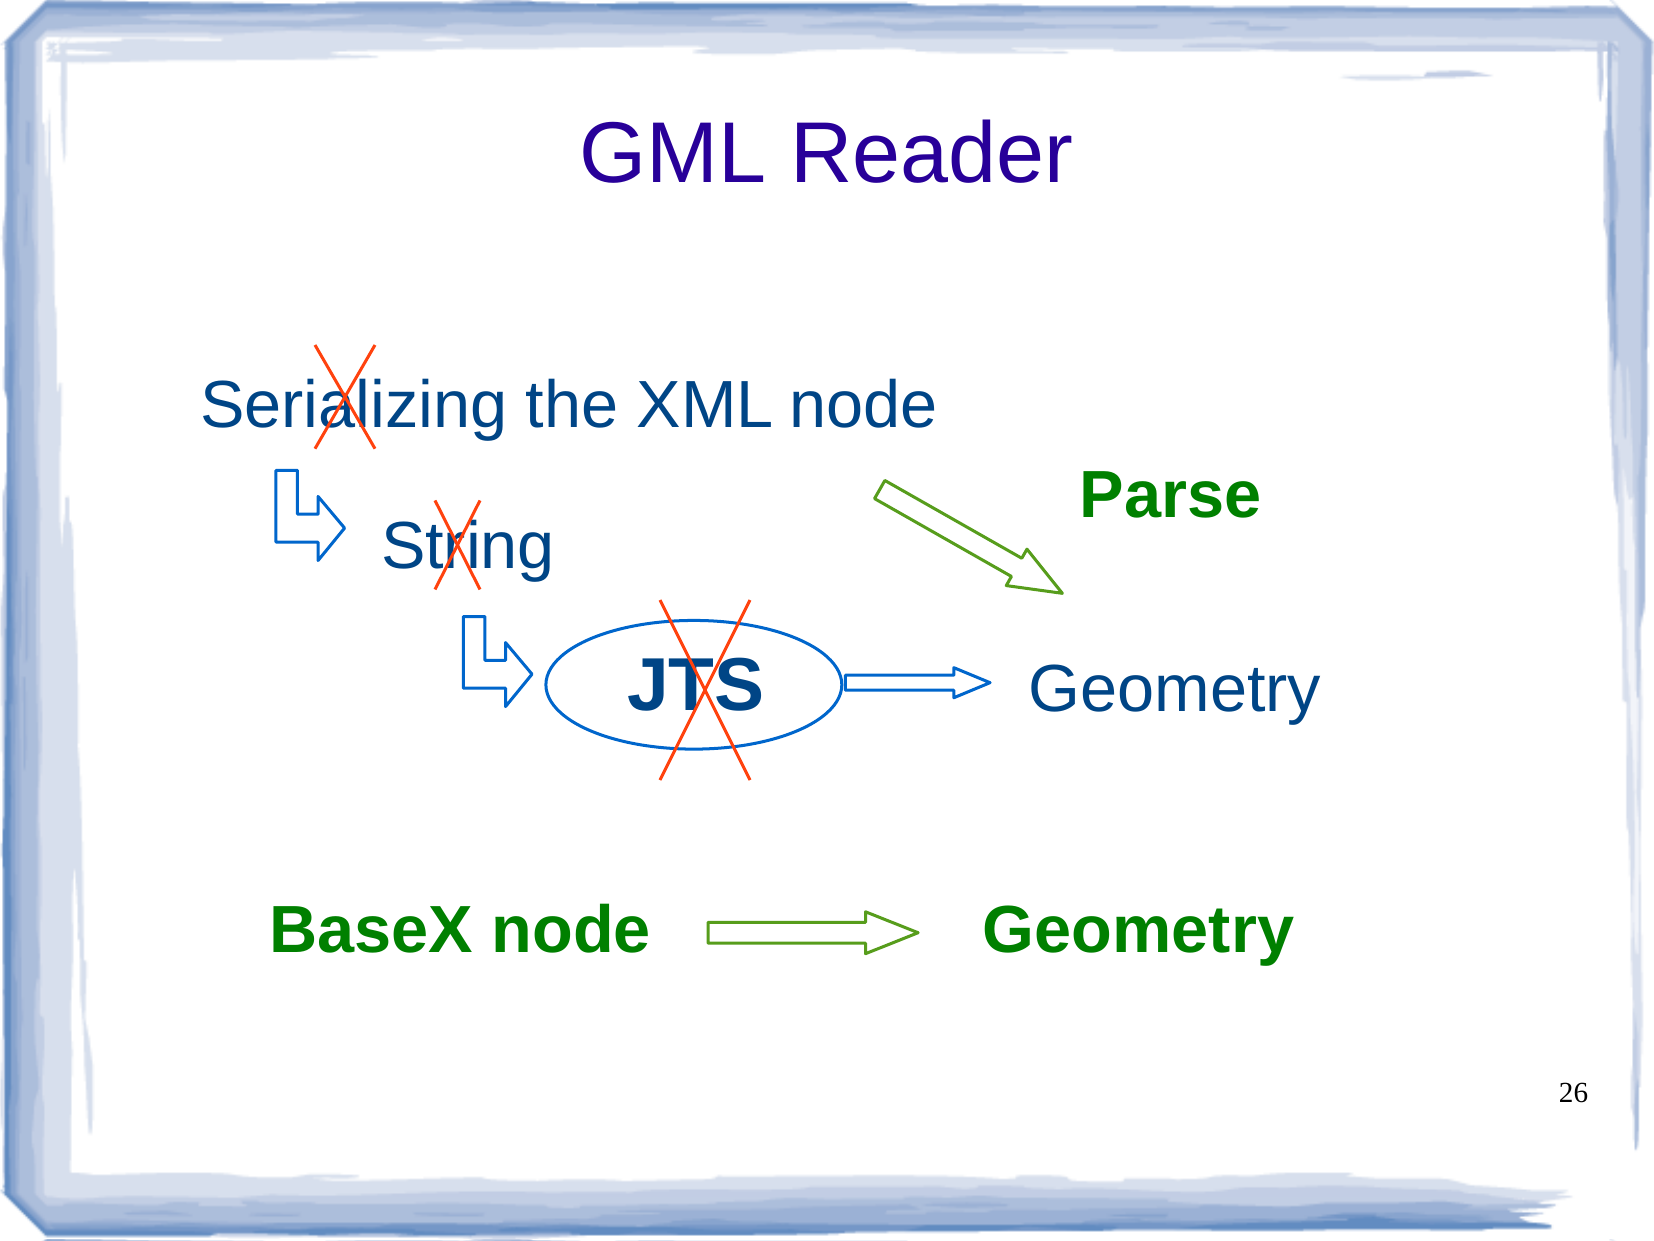

# GML Reader
Serializing the XML node
Parse
String
JTS
Geometry
BaseX node Geometry
26